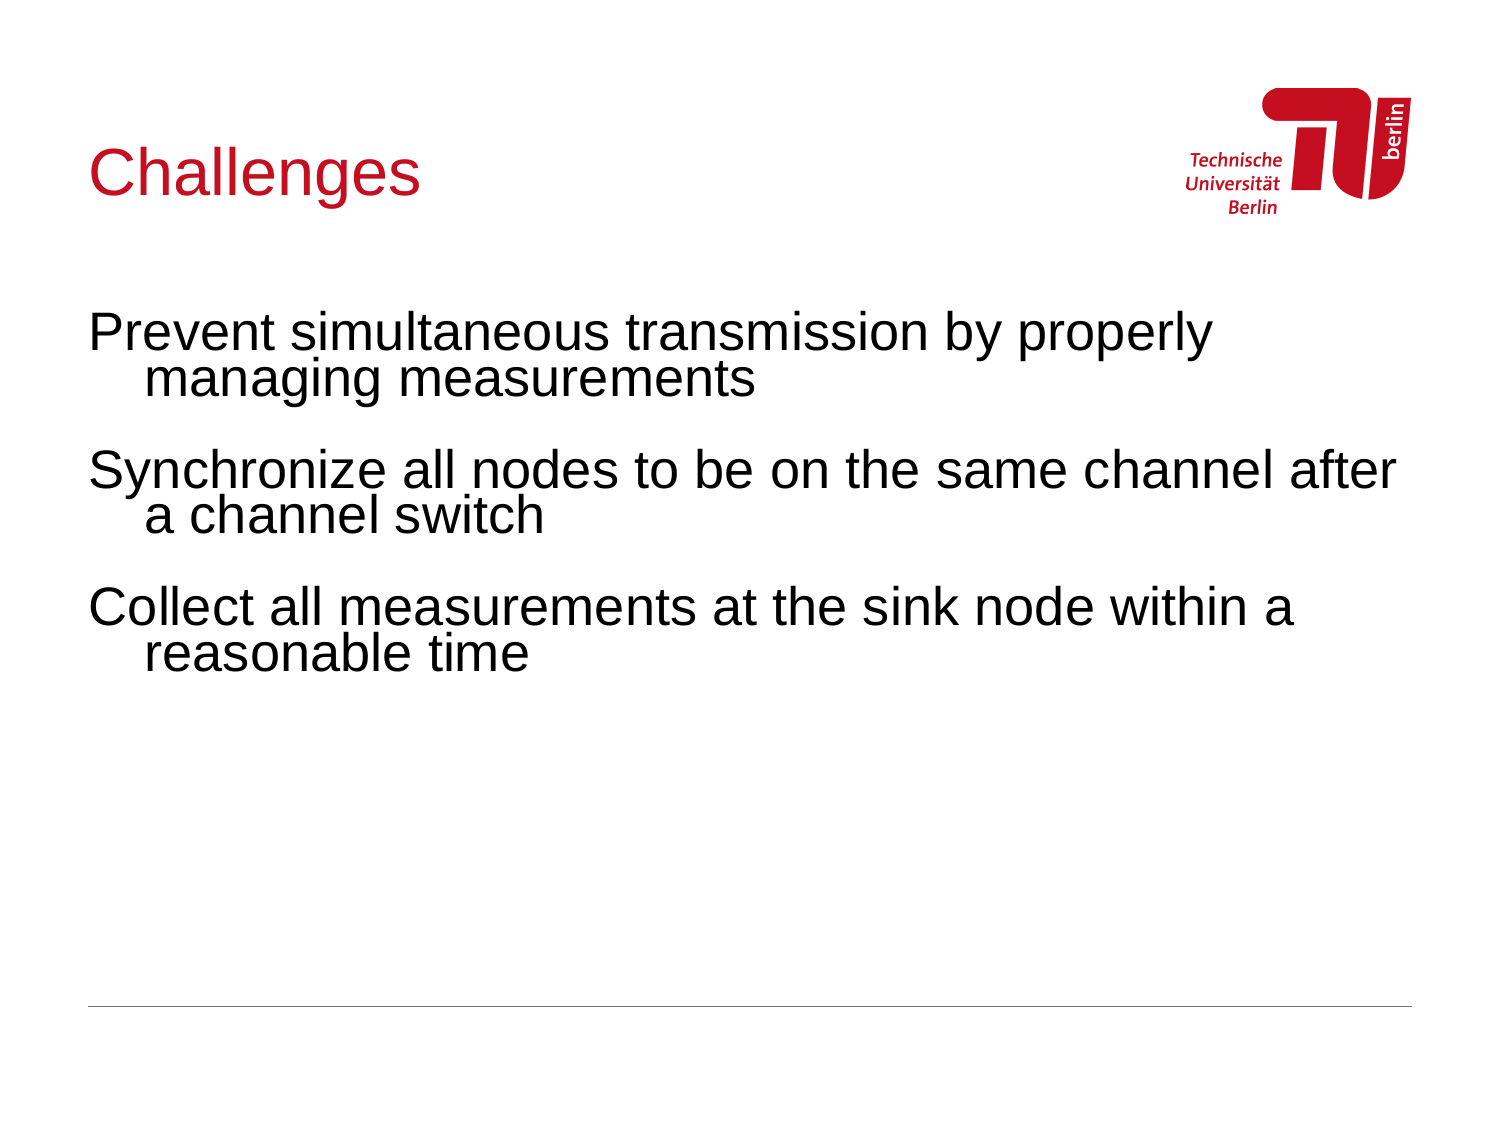

Challenges
# Prevent simultaneous transmission by properly managing measurements
Synchronize all nodes to be on the same channel after a channel switch
Collect all measurements at the sink node within a reasonable time